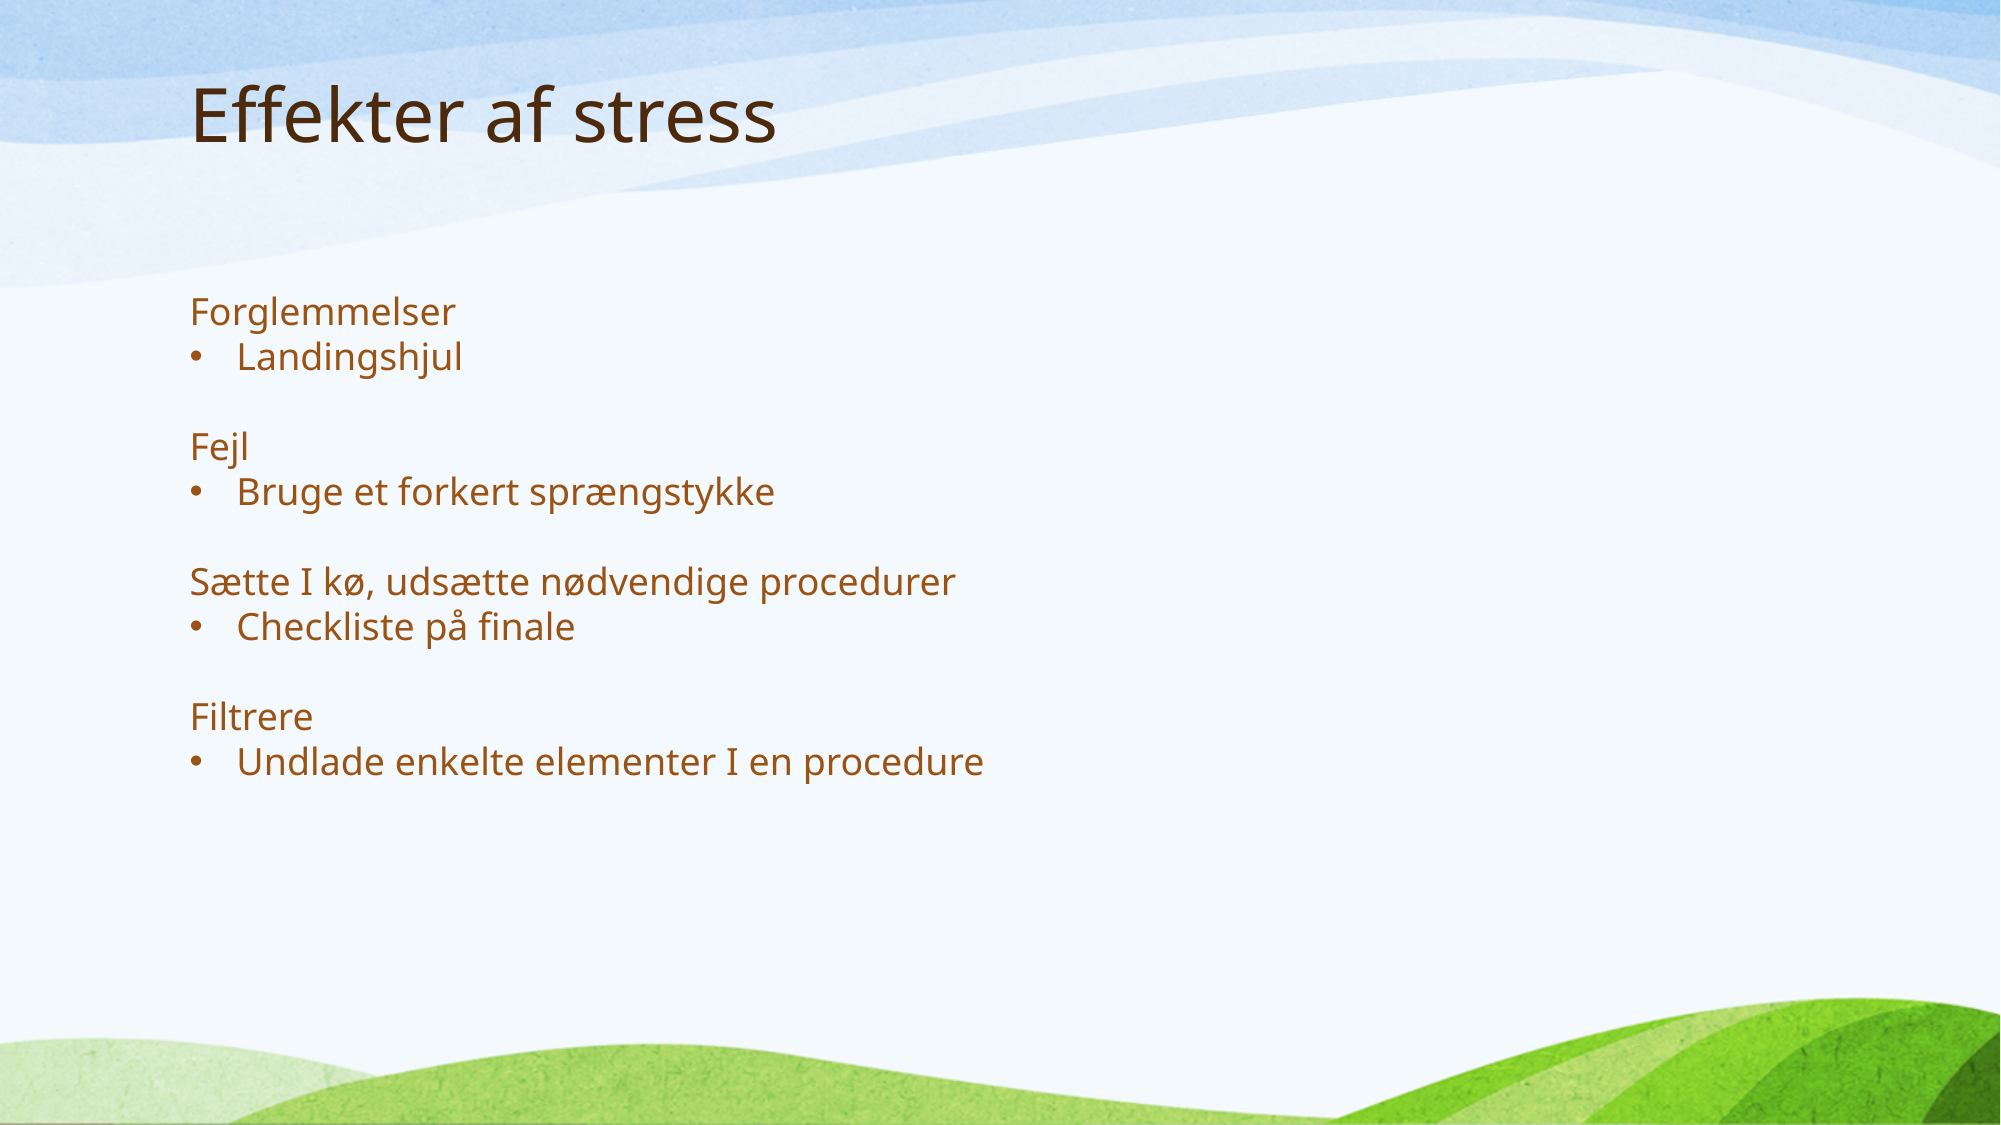

# Effekter af stress
Forglemmelser
Landingshjul
Fejl
Bruge et forkert sprængstykke
Sætte I kø, udsætte nødvendige procedurer
Checkliste på finale
Filtrere
Undlade enkelte elementer I en procedure